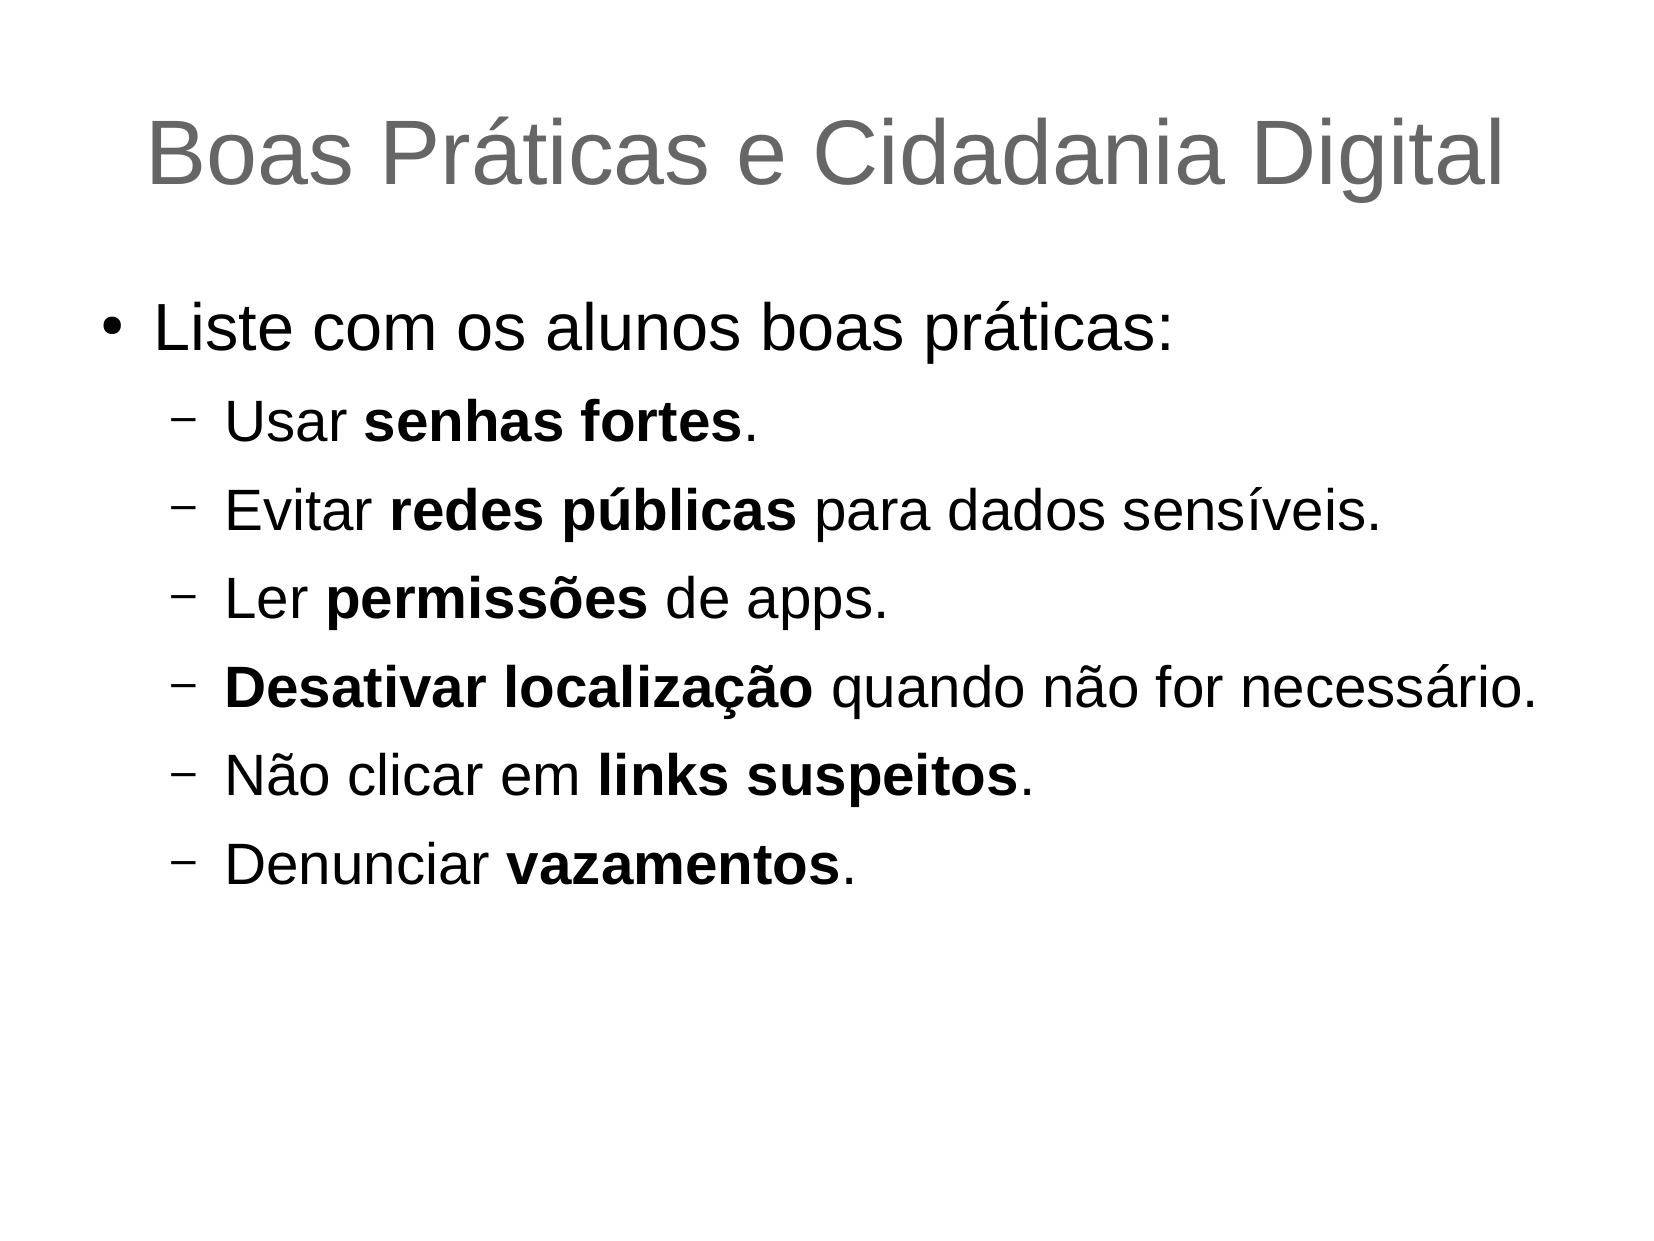

# Boas Práticas e Cidadania Digital
Liste com os alunos boas práticas:
Usar senhas fortes.
Evitar redes públicas para dados sensíveis.
Ler permissões de apps.
Desativar localização quando não for necessário.
Não clicar em links suspeitos.
Denunciar vazamentos.